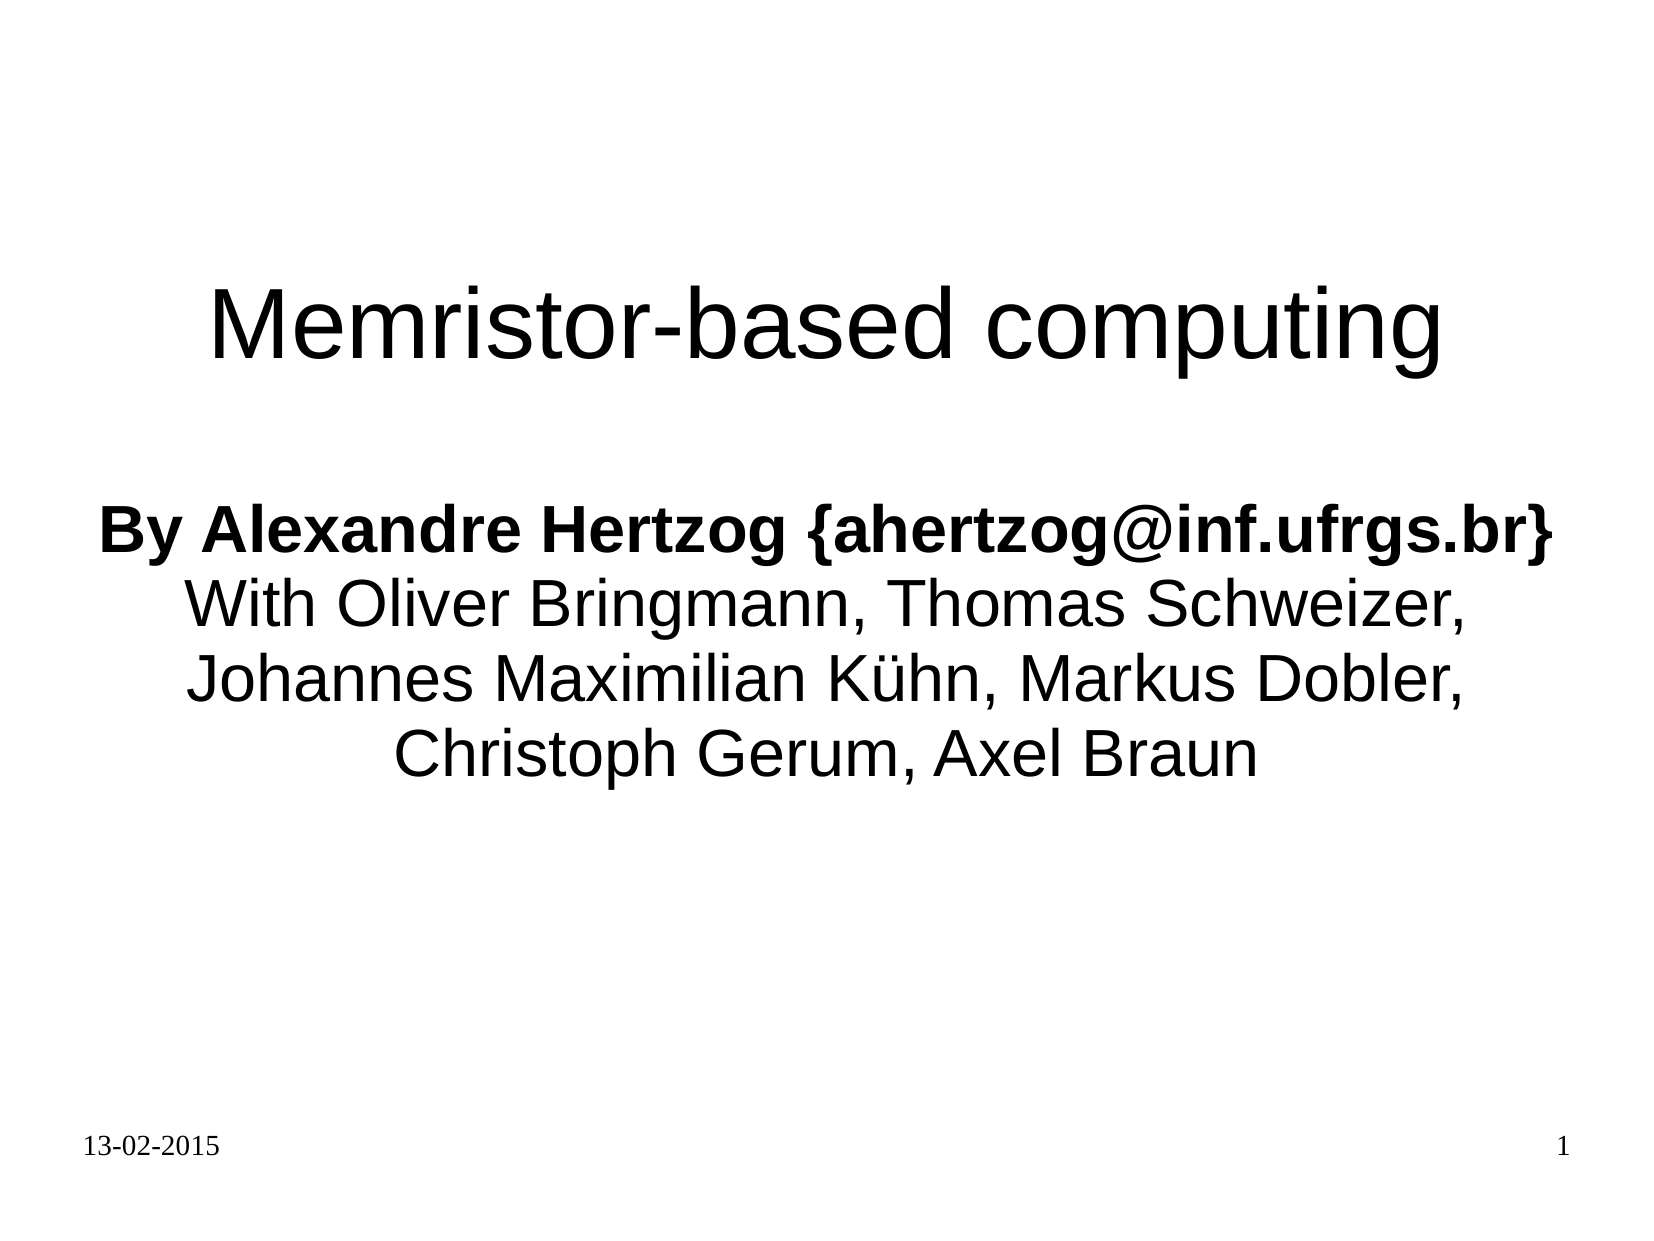

# Memristor-based computing
By Alexandre Hertzog {ahertzog@inf.ufrgs.br}
With Oliver Bringmann, Thomas Schweizer, Johannes Maximilian Kühn, Markus Dobler, Christoph Gerum, Axel Braun
13-02-2015
1